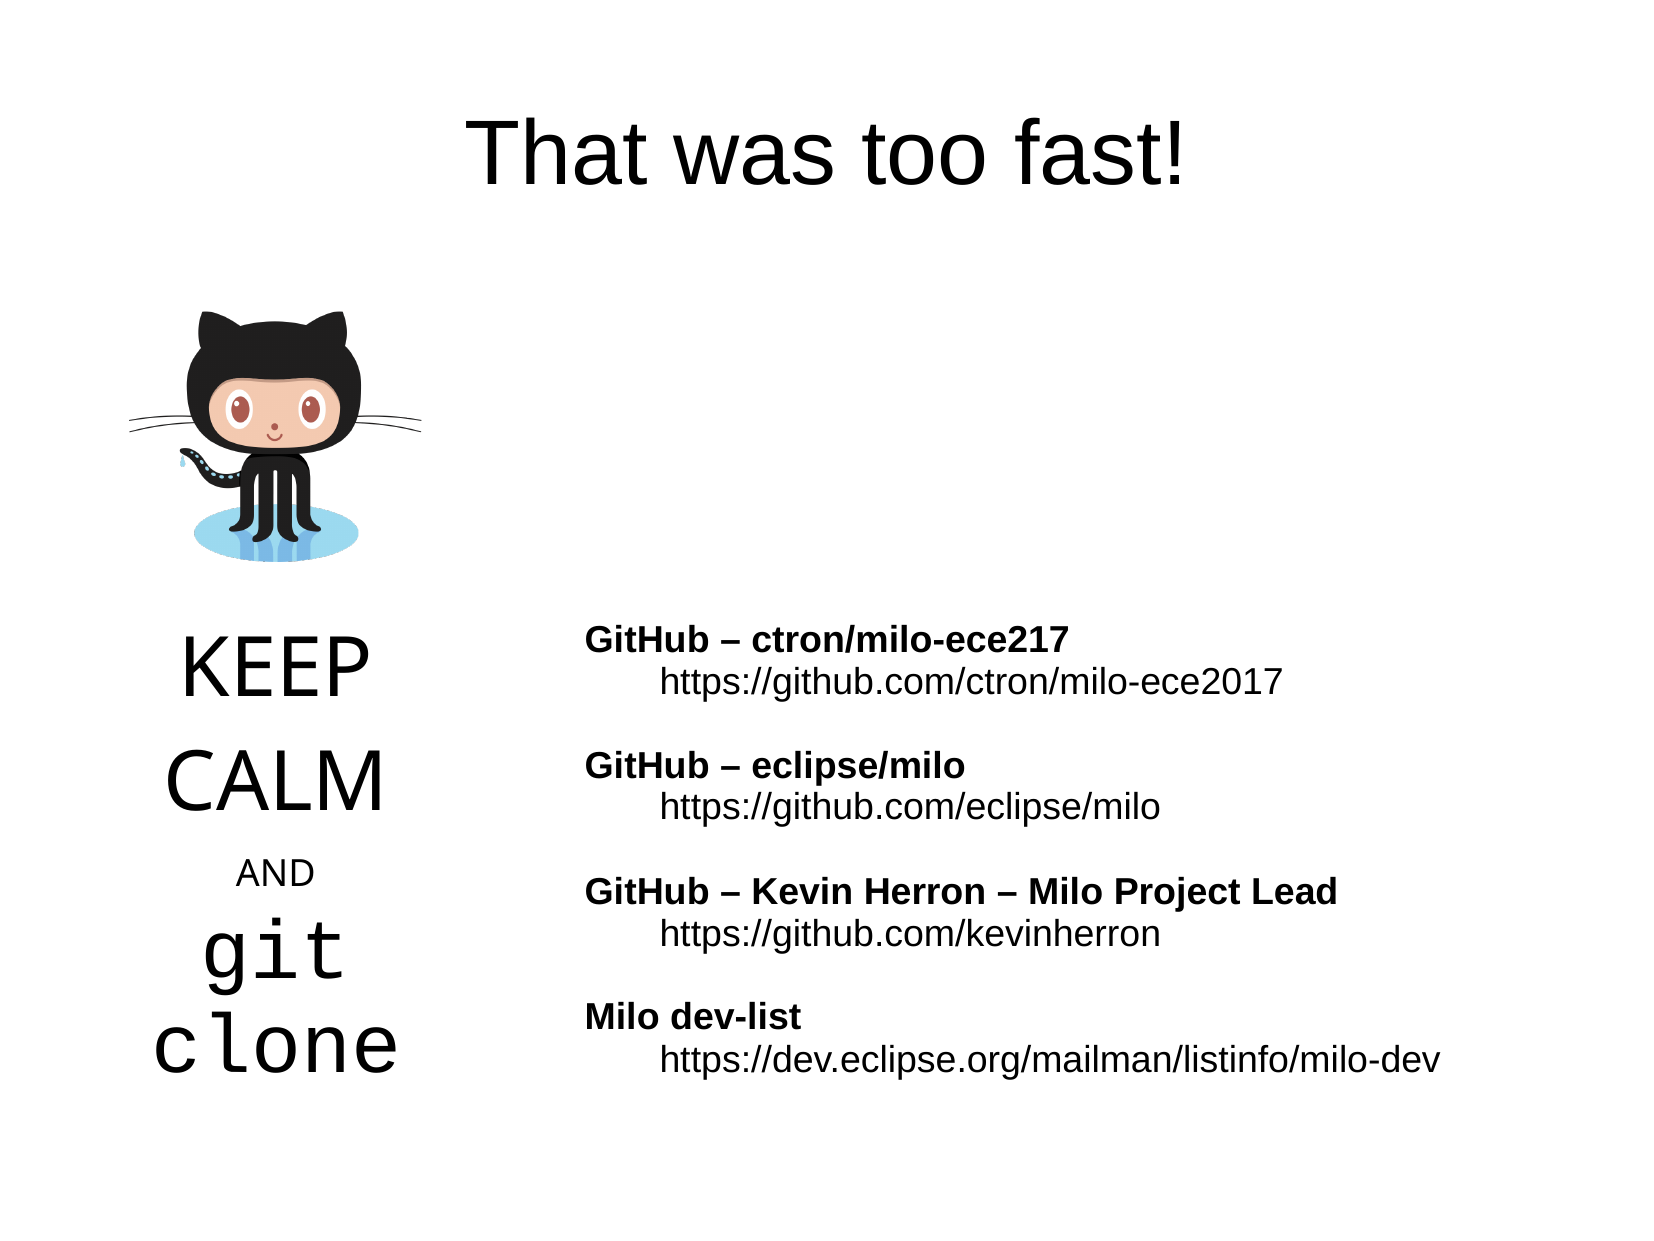

# That was too fast!
KEEP
CALM
AND
git
clone
GitHub – ctron/milo-ece217
	https://github.com/ctron/milo-ece2017
GitHub – eclipse/milo
	https://github.com/eclipse/milo
GitHub – Kevin Herron – Milo Project Lead
	https://github.com/kevinherron
Milo dev-list
	https://dev.eclipse.org/mailman/listinfo/milo-dev